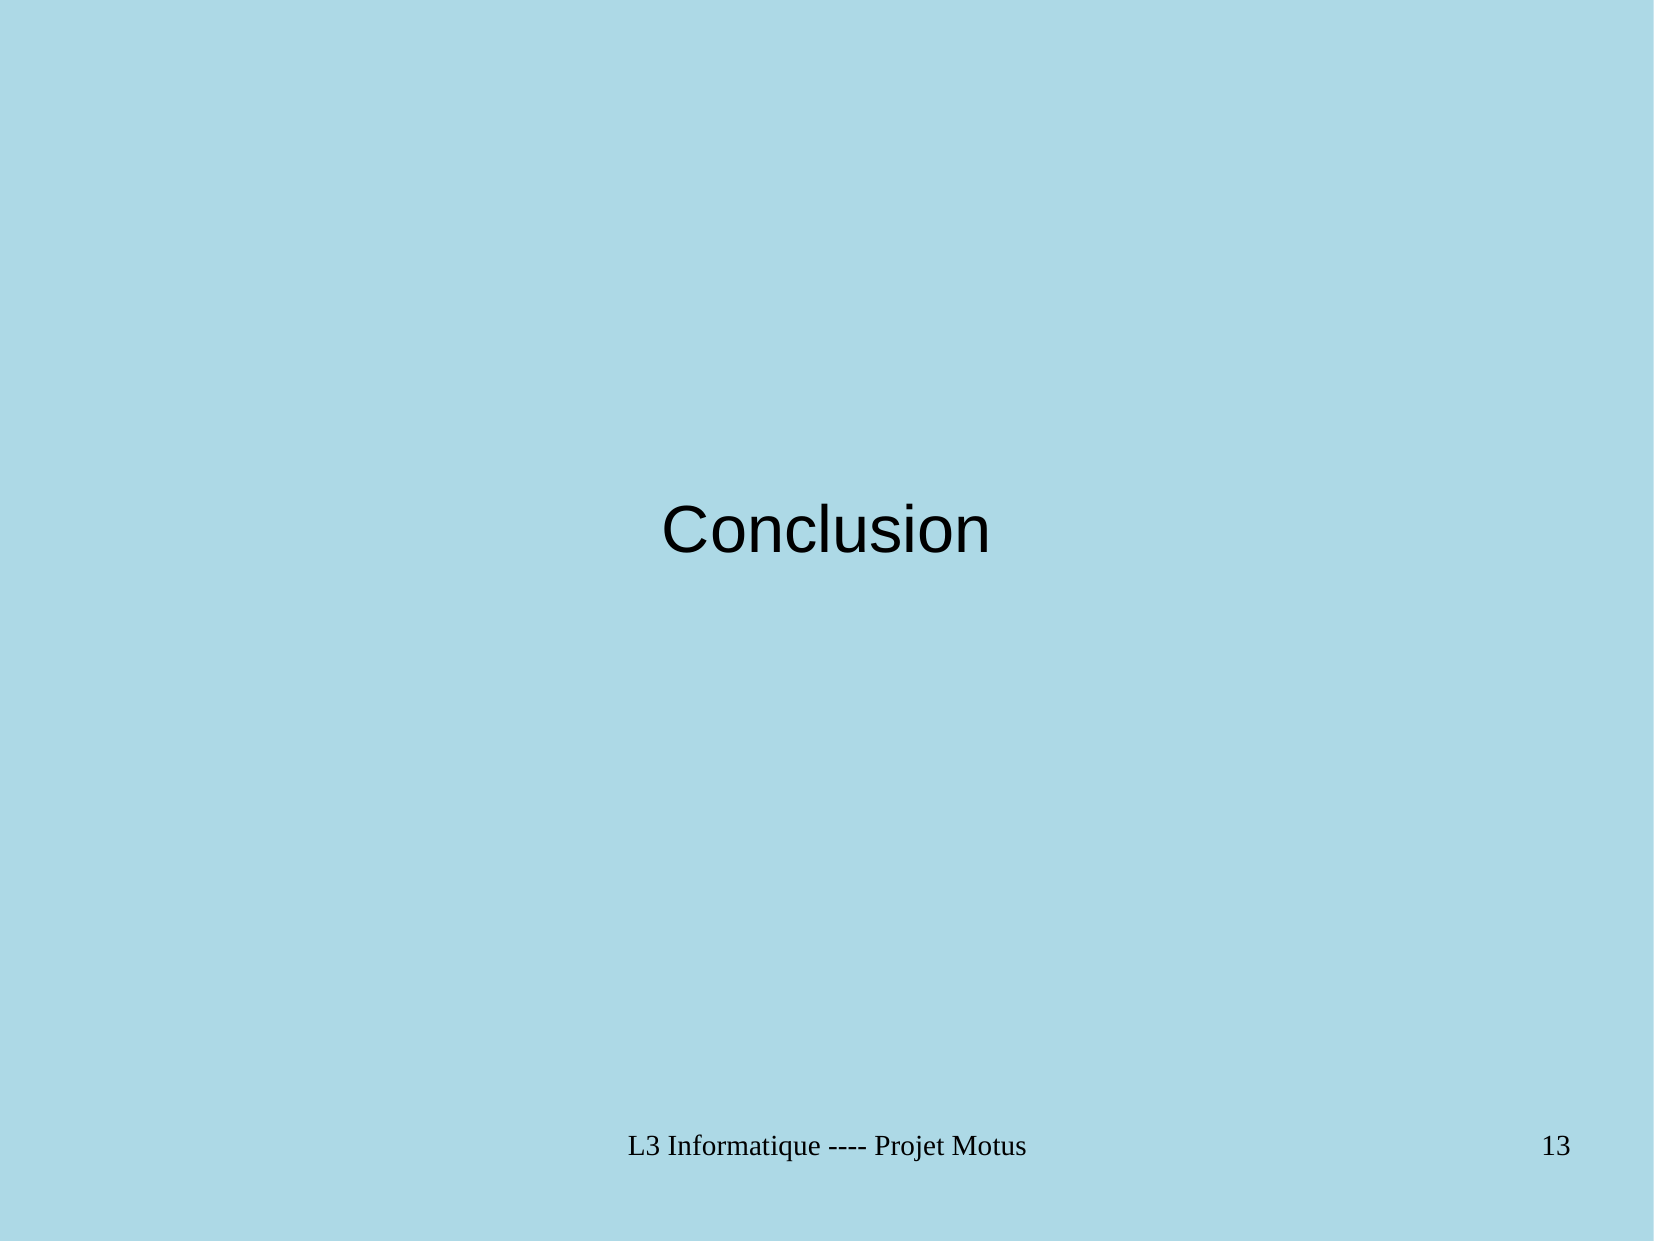

# Conclusion
L3 Informatique ---- Projet Motus
13